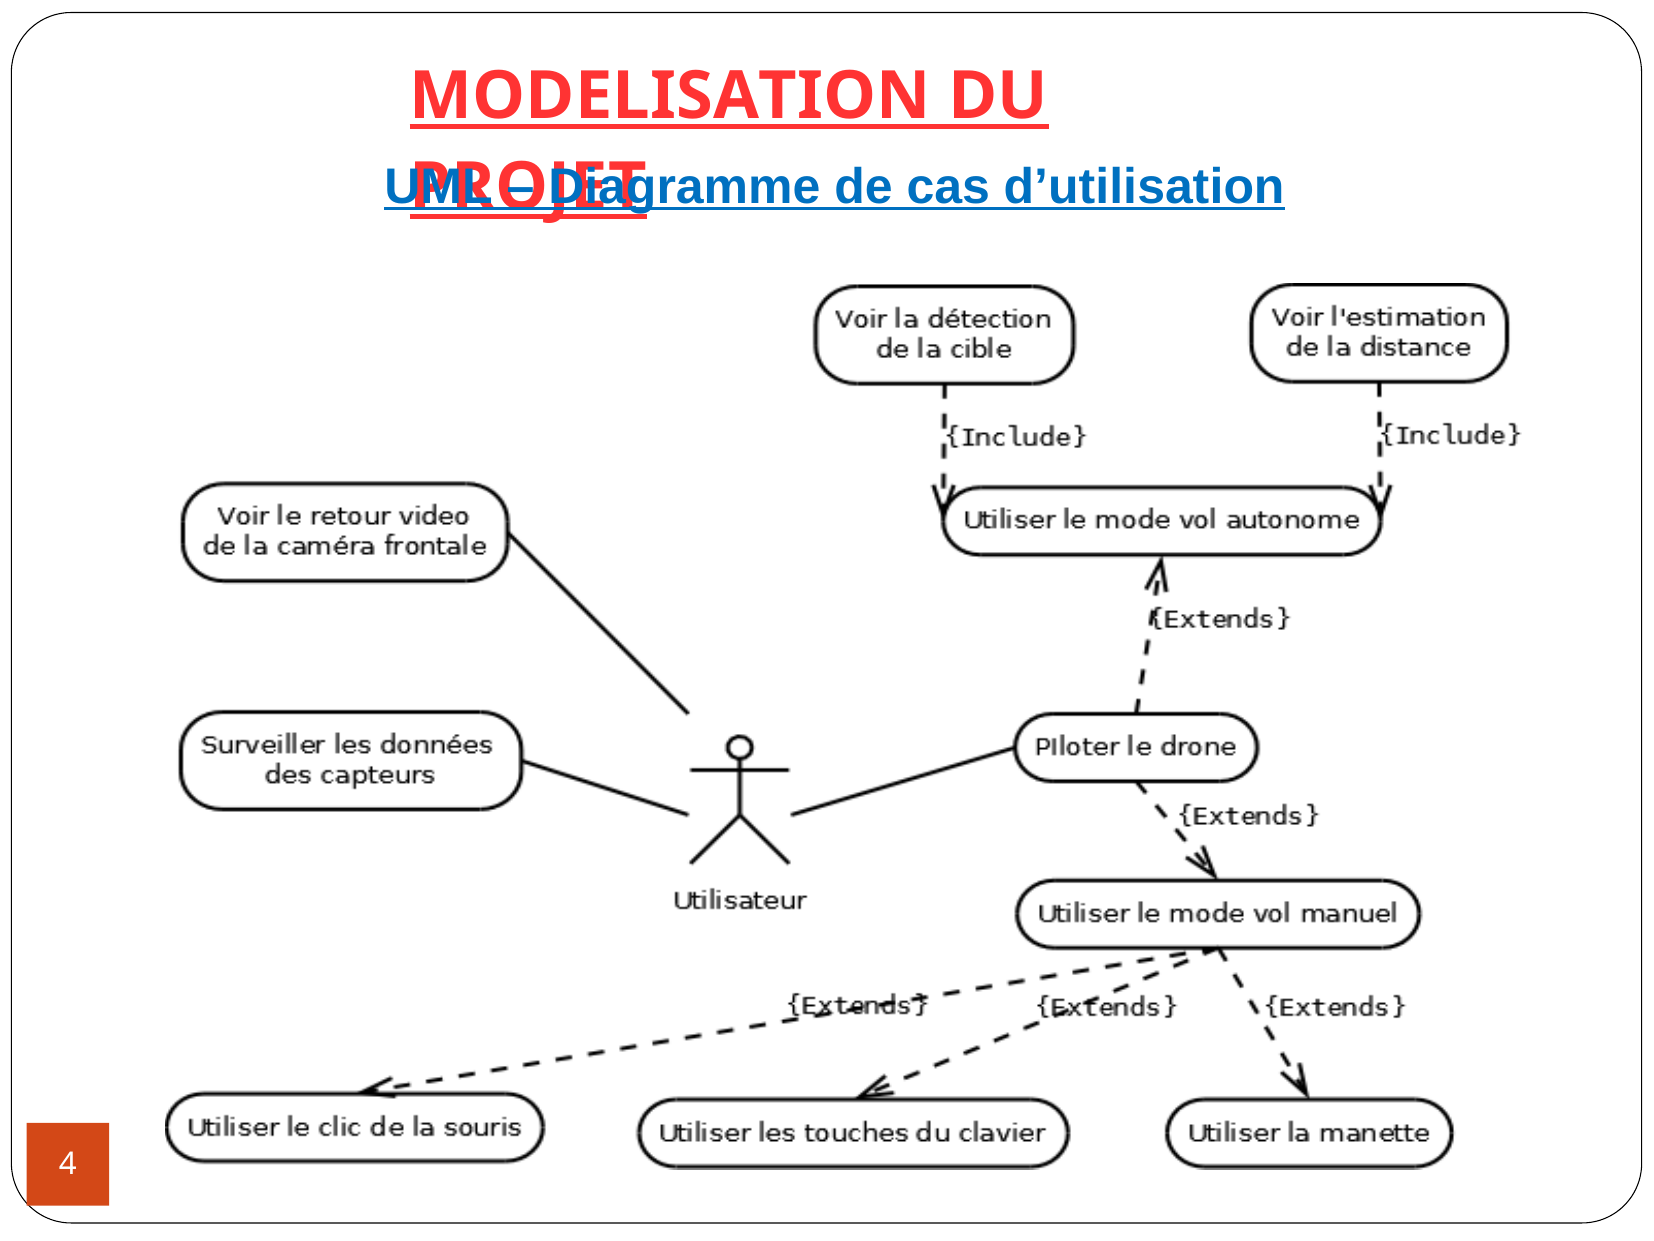

MODELISATION DU PROJET
UML – Diagramme de cas d’utilisation